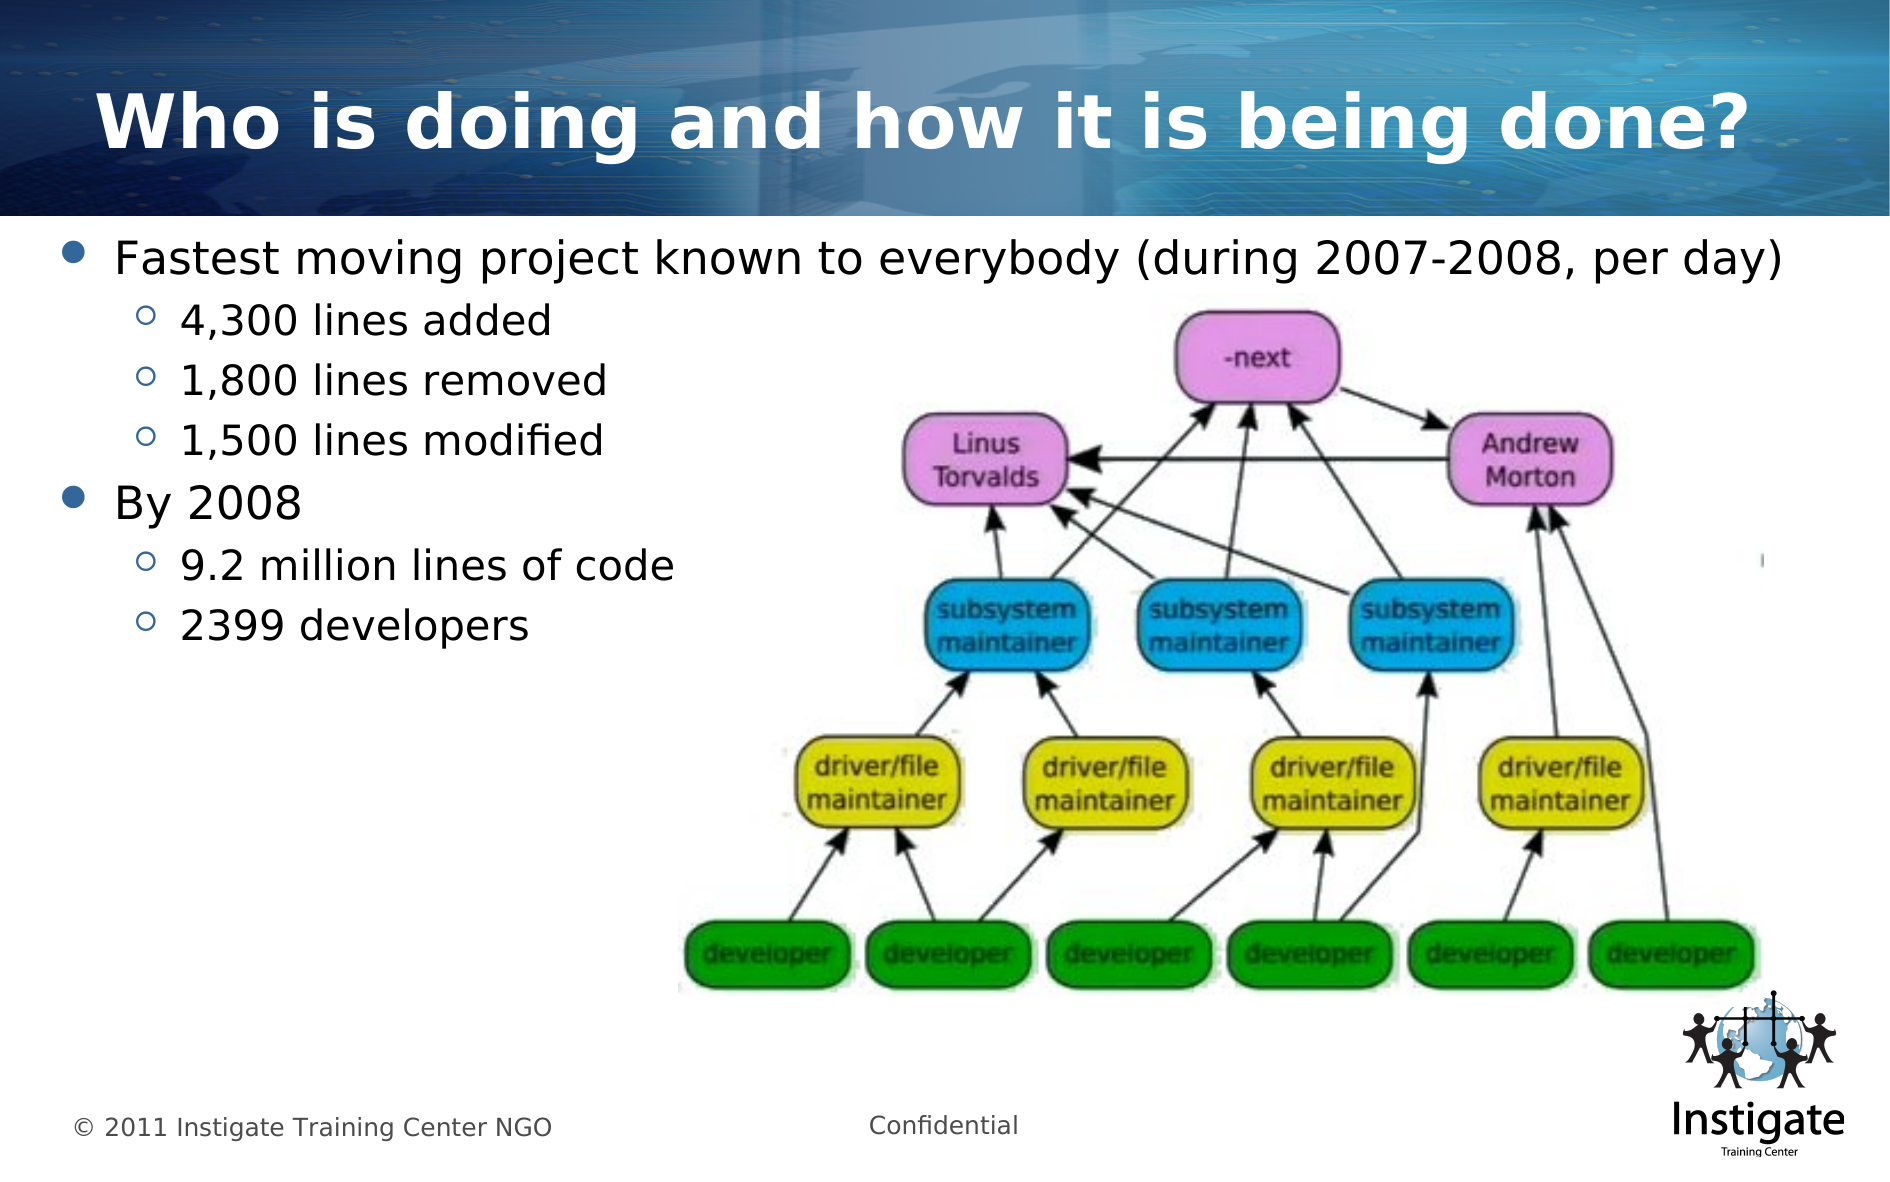

Who is doing and how it is being done?
# Fastest moving project known to everybody (during 2007-2008, per day)
4,300 lines added
1,800 lines removed
1,500 lines modified
By 2008
9.2 million lines of code
2399 developers